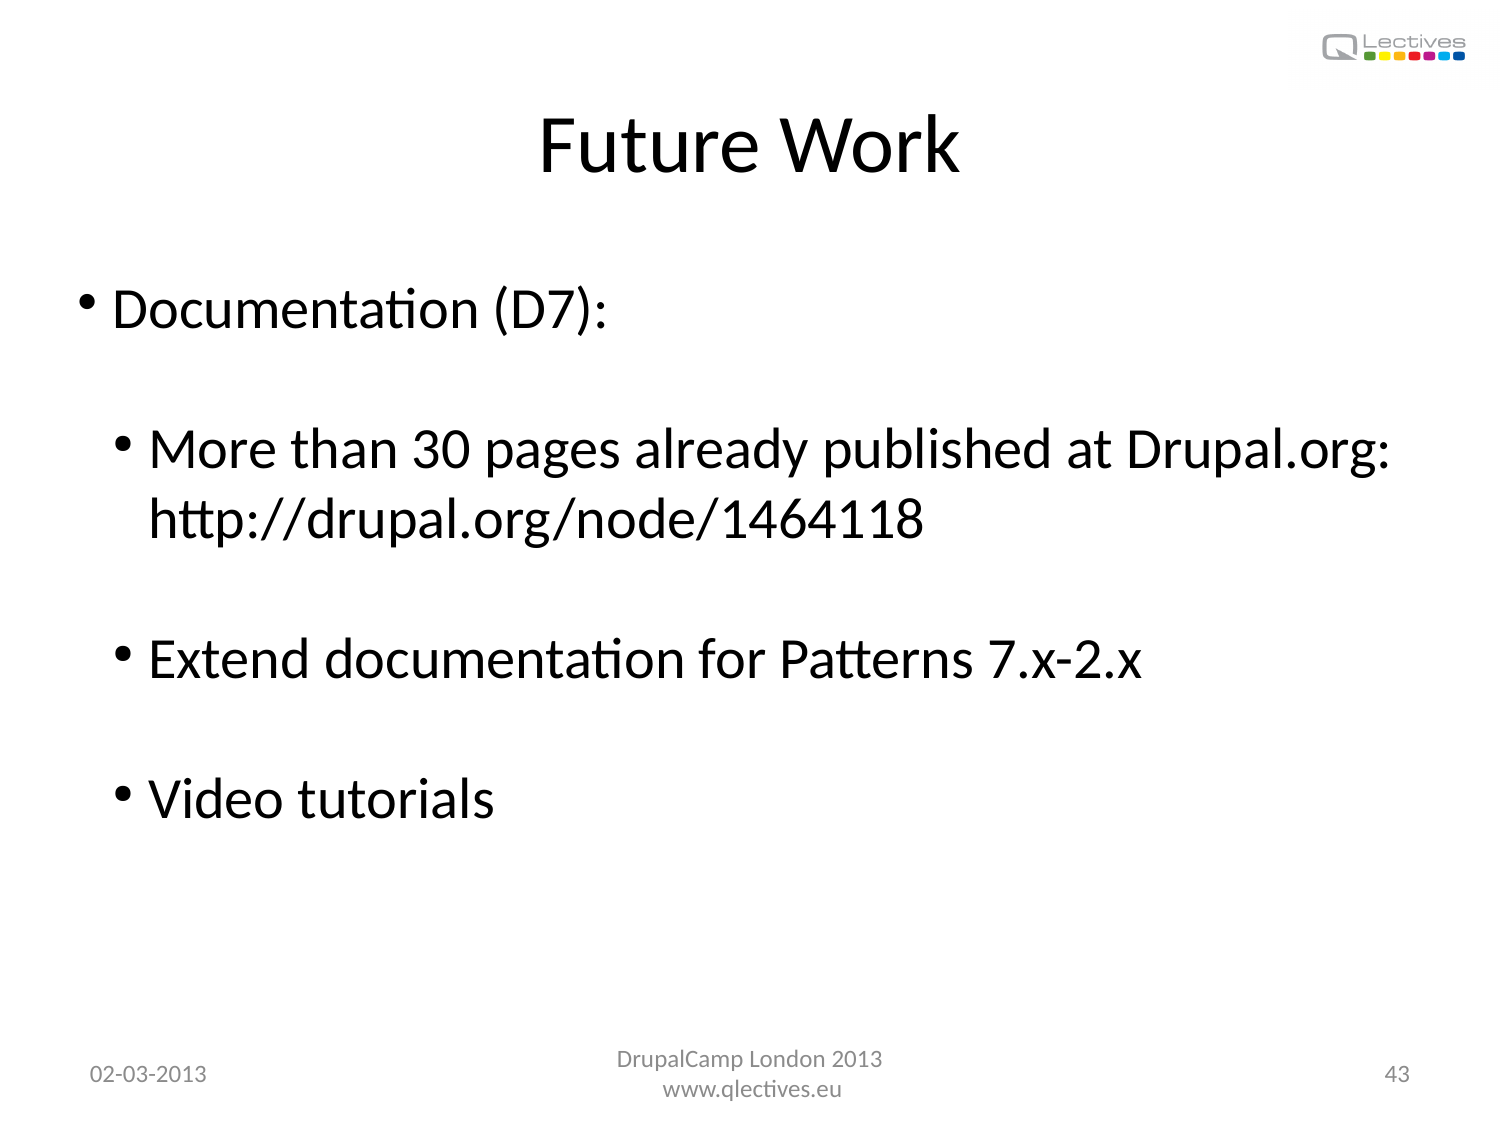

Future Work
Documentation (D7):
More than 30 pages already published at Drupal.org: http://drupal.org/node/1464118
Extend documentation for Patterns 7.x-2.x
Video tutorials
02-03-2013
DrupalCamp London 2013
 www.qlectives.eu